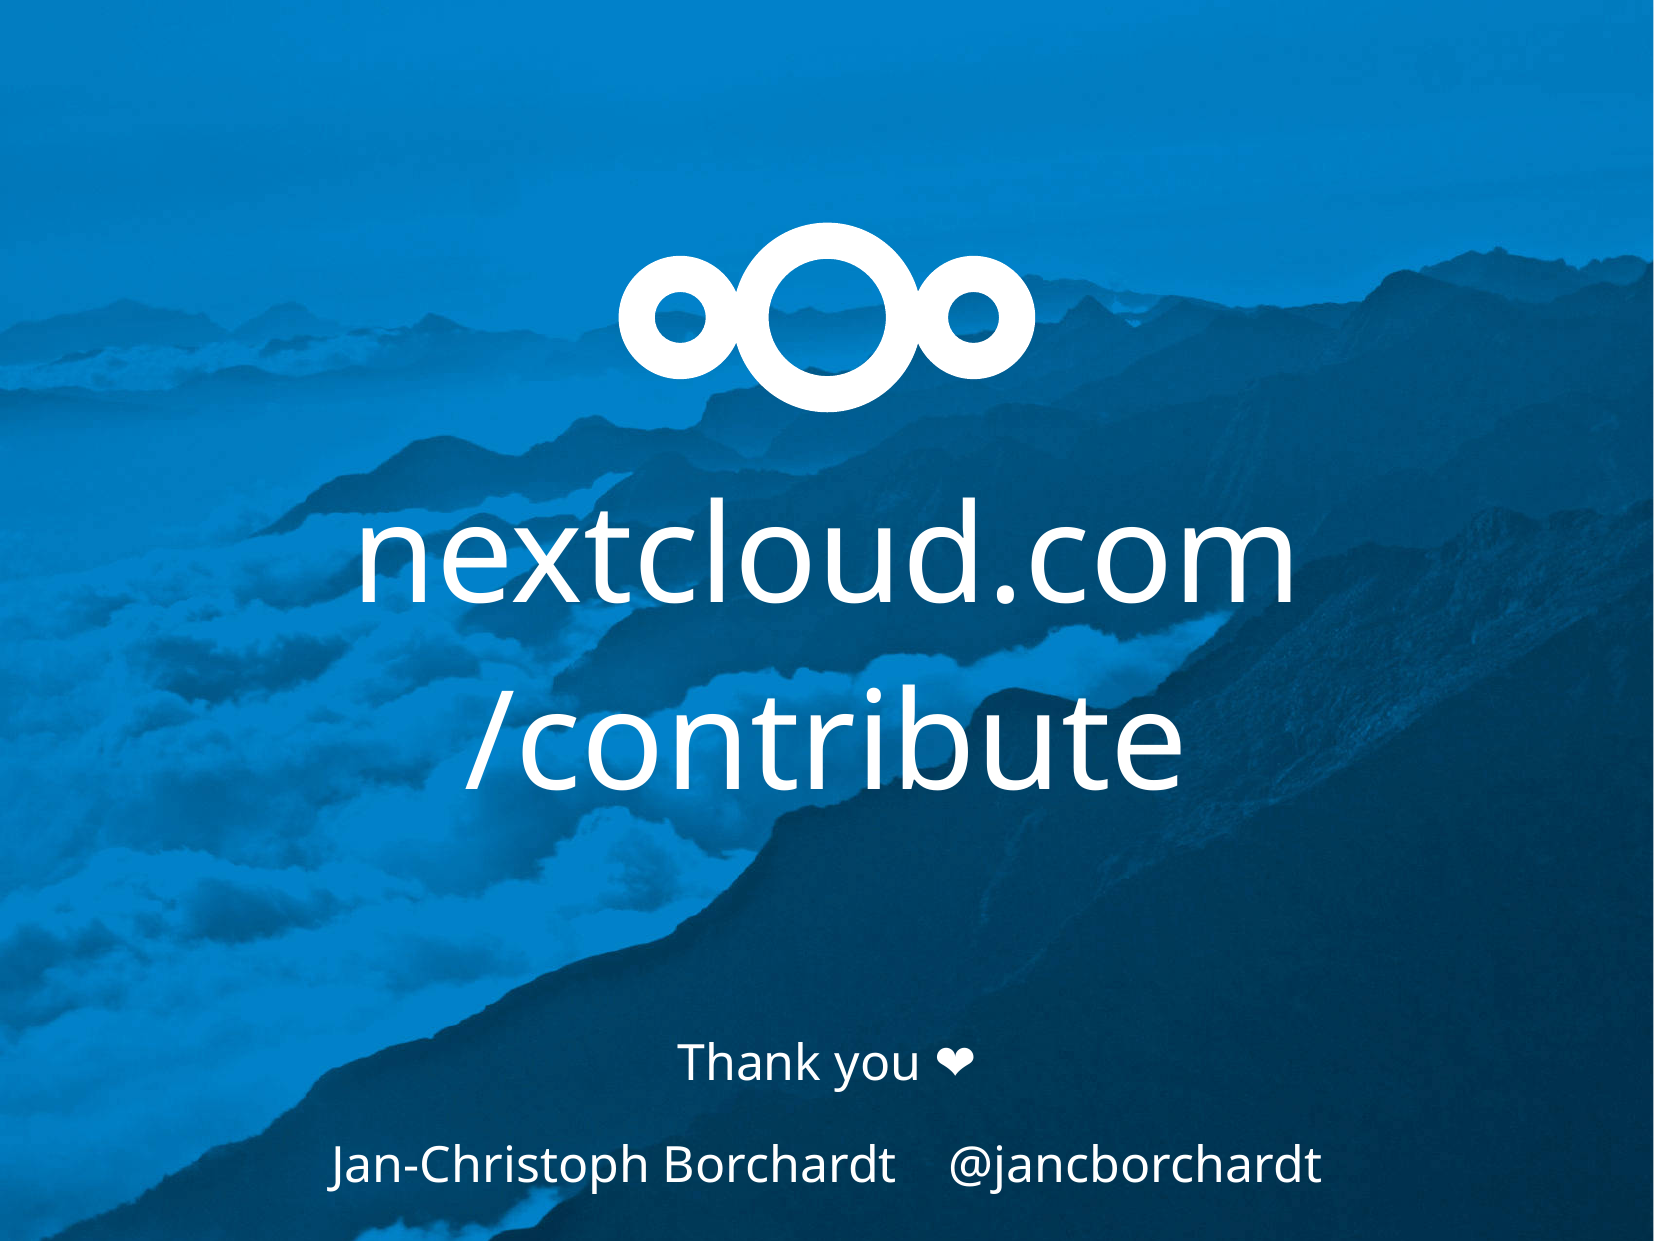

# nextcloud.com /contribute
Thank you ❤️️
Jan-Christoph Borchardt @jancborchardt